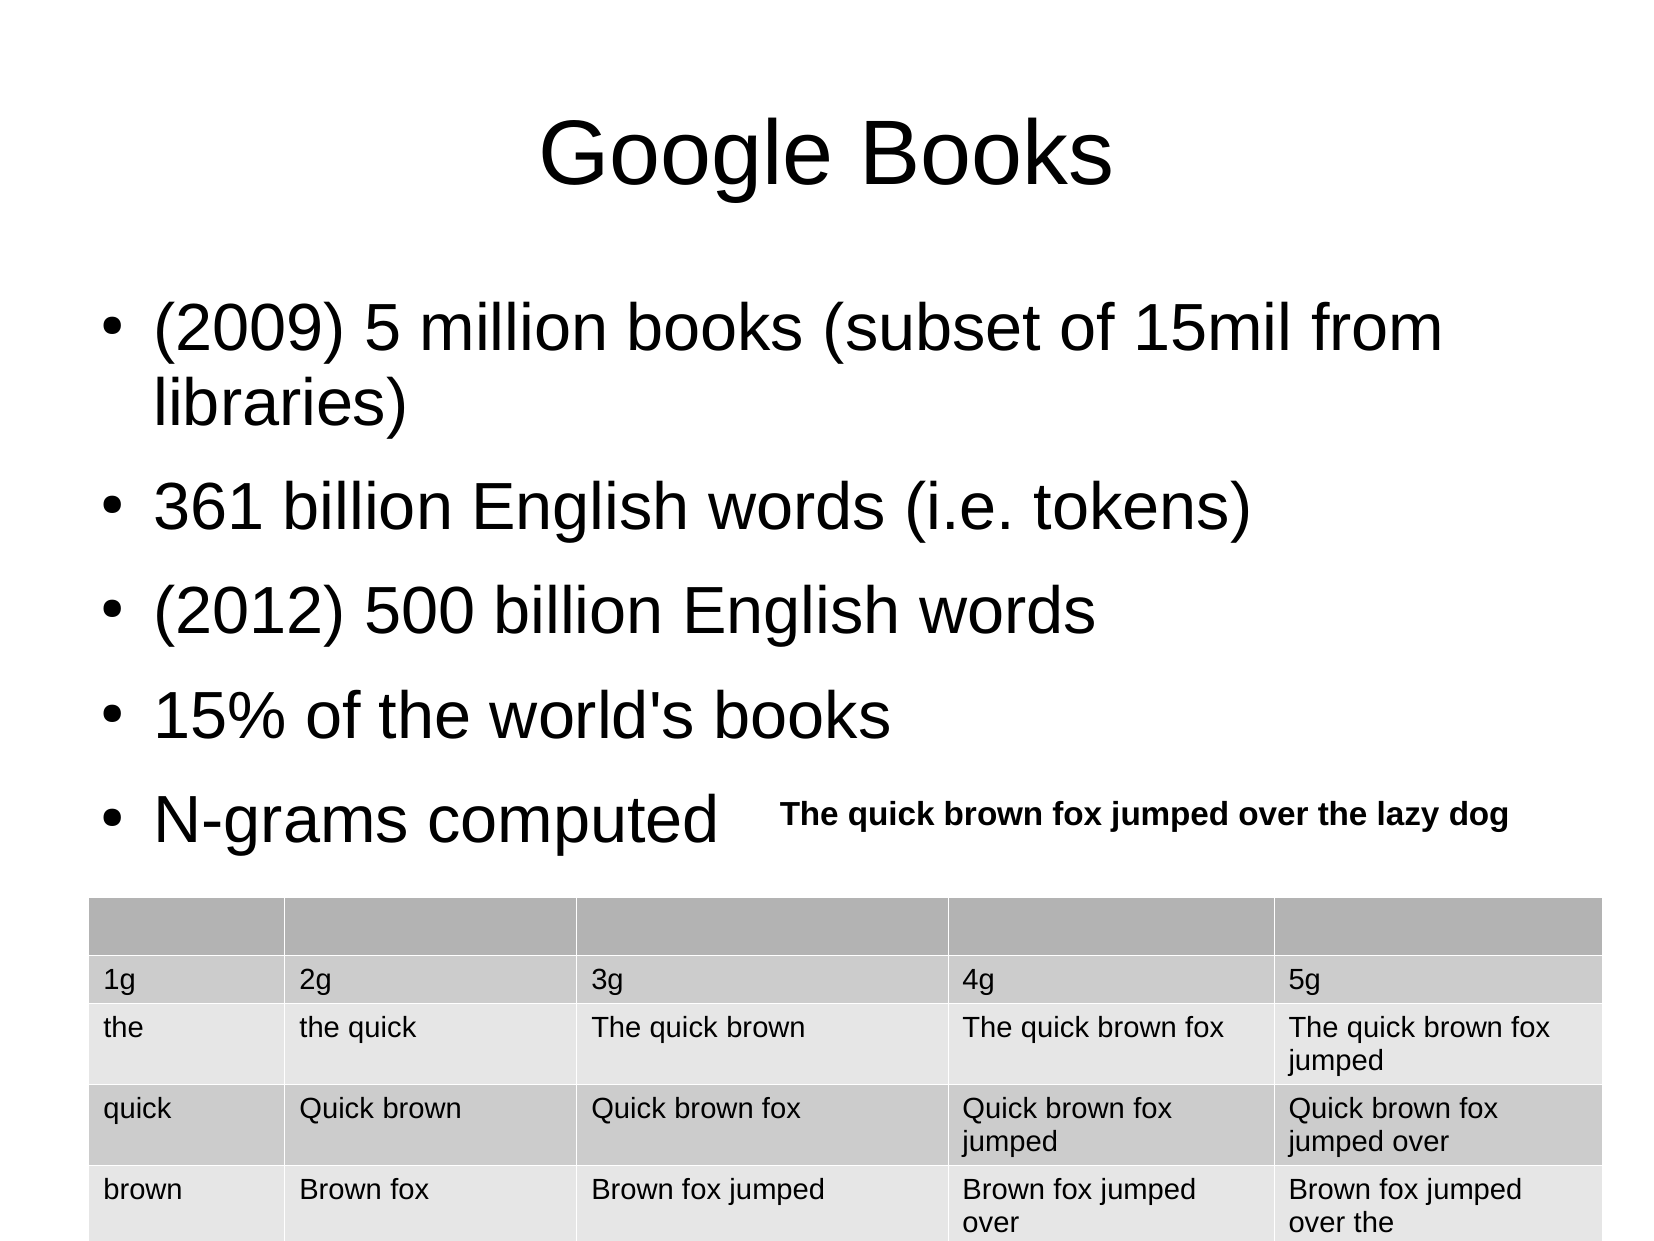

# Google Books
(2009) 5 million books (subset of 15mil from libraries)
361 billion English words (i.e. tokens)
(2012) 500 billion English words
15% of the world's books
N-grams computed
The quick brown fox jumped over the lazy dog
| | | | | |
| --- | --- | --- | --- | --- |
| 1g | 2g | 3g | 4g | 5g |
| the | the quick | The quick brown | The quick brown fox | The quick brown fox jumped |
| quick | Quick brown | Quick brown fox | Quick brown fox jumped | Quick brown fox jumped over |
| brown | Brown fox | Brown fox jumped | Brown fox jumped over | Brown fox jumped over the |